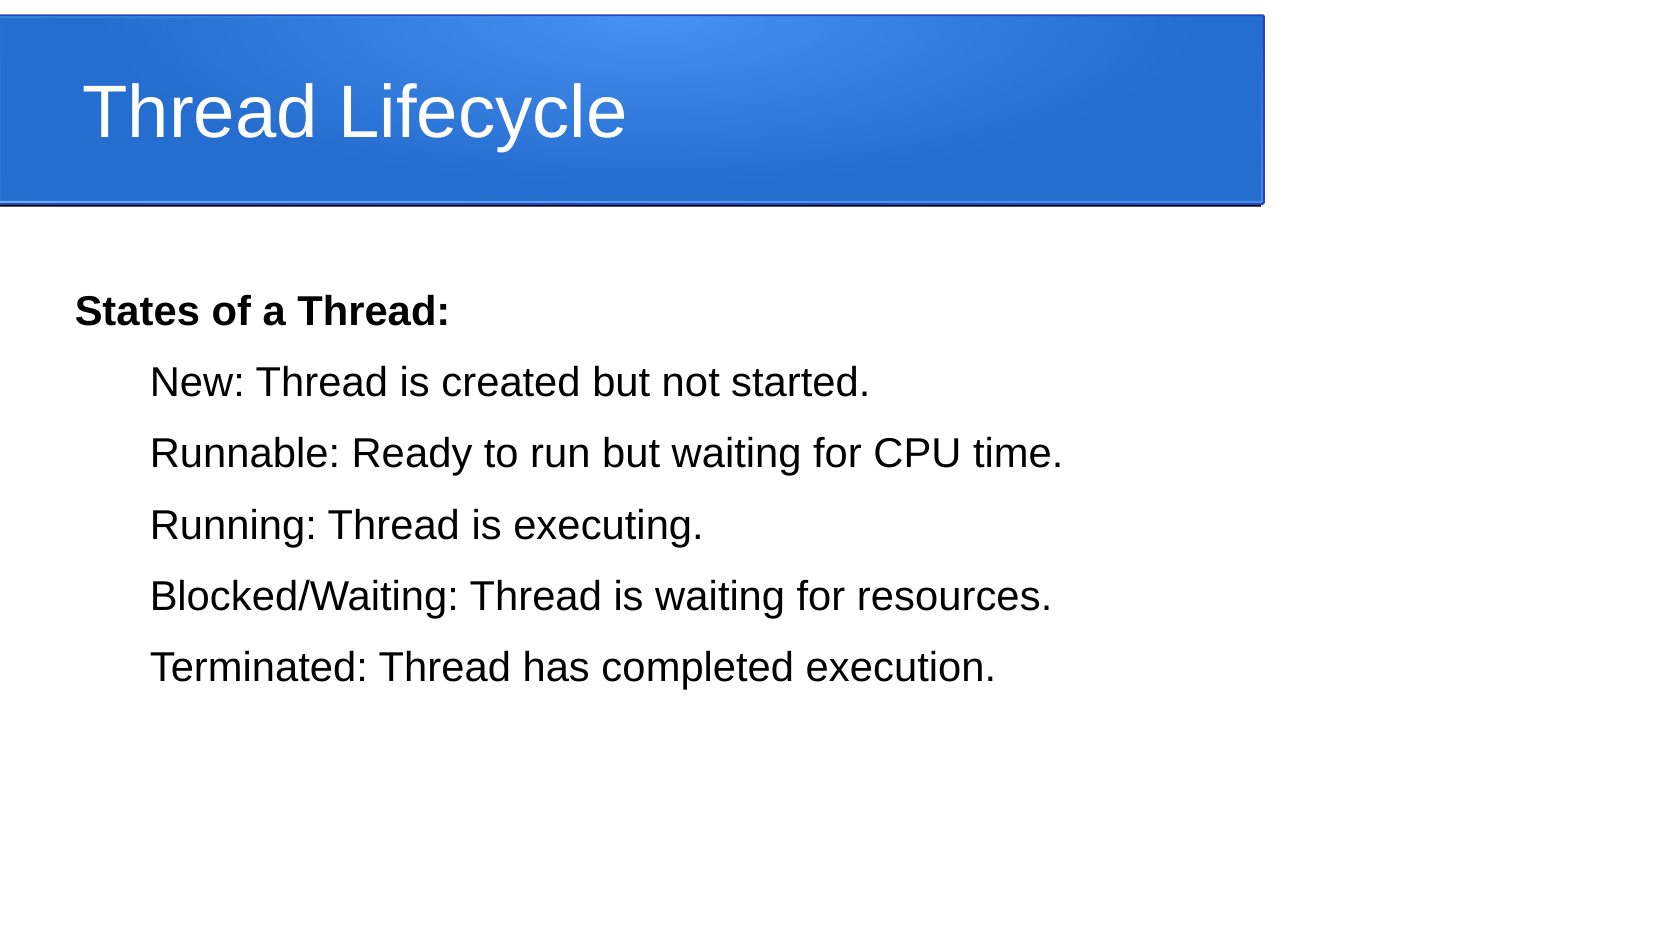

# Thread Lifecycle
States of a Thread:
	New: Thread is created but not started.
	Runnable: Ready to run but waiting for CPU time.
	Running: Thread is executing.
	Blocked/Waiting: Thread is waiting for resources.
	Terminated: Thread has completed execution.